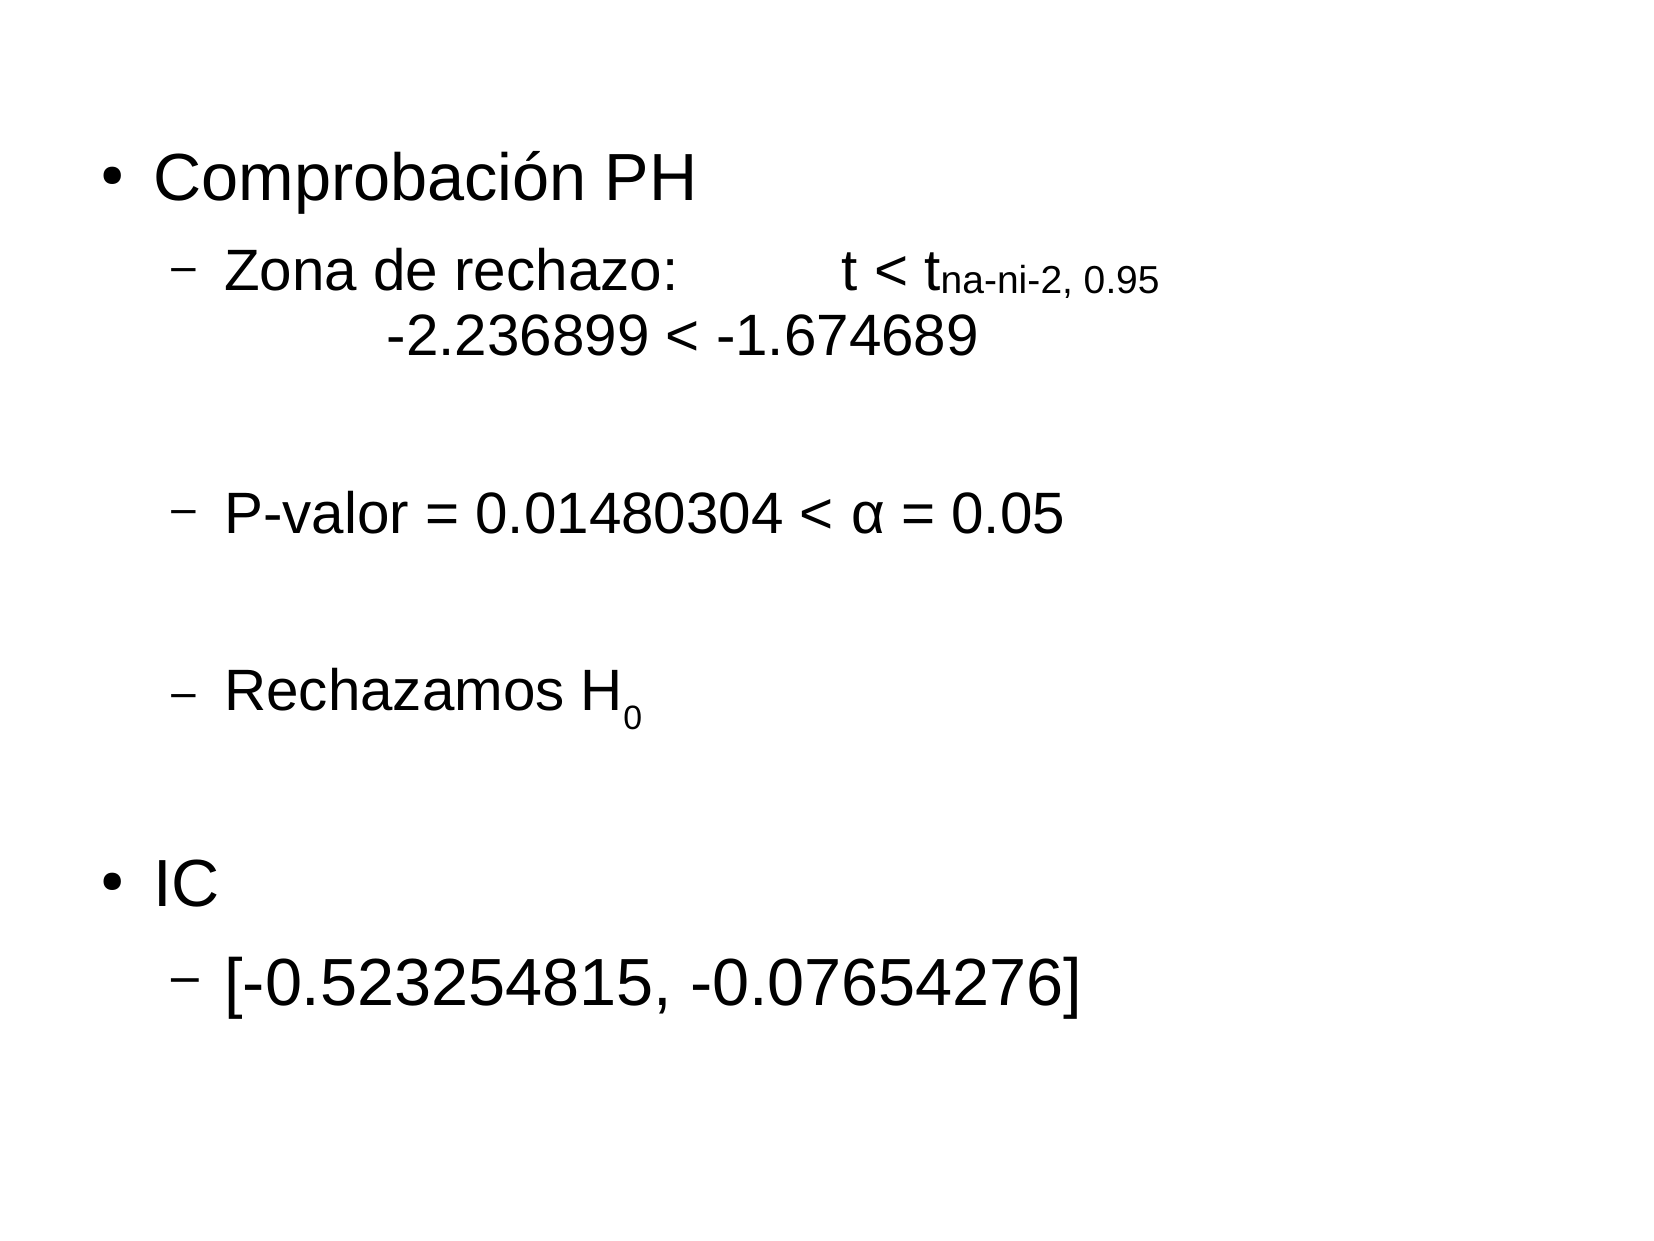

# Comprobación PH
Zona de rechazo: t < tna-ni-2, 0.95 -2.236899 < -1.674689
P-valor = 0.01480304 < α = 0.05
Rechazamos H0
IC
[-0.523254815, -0.07654276]